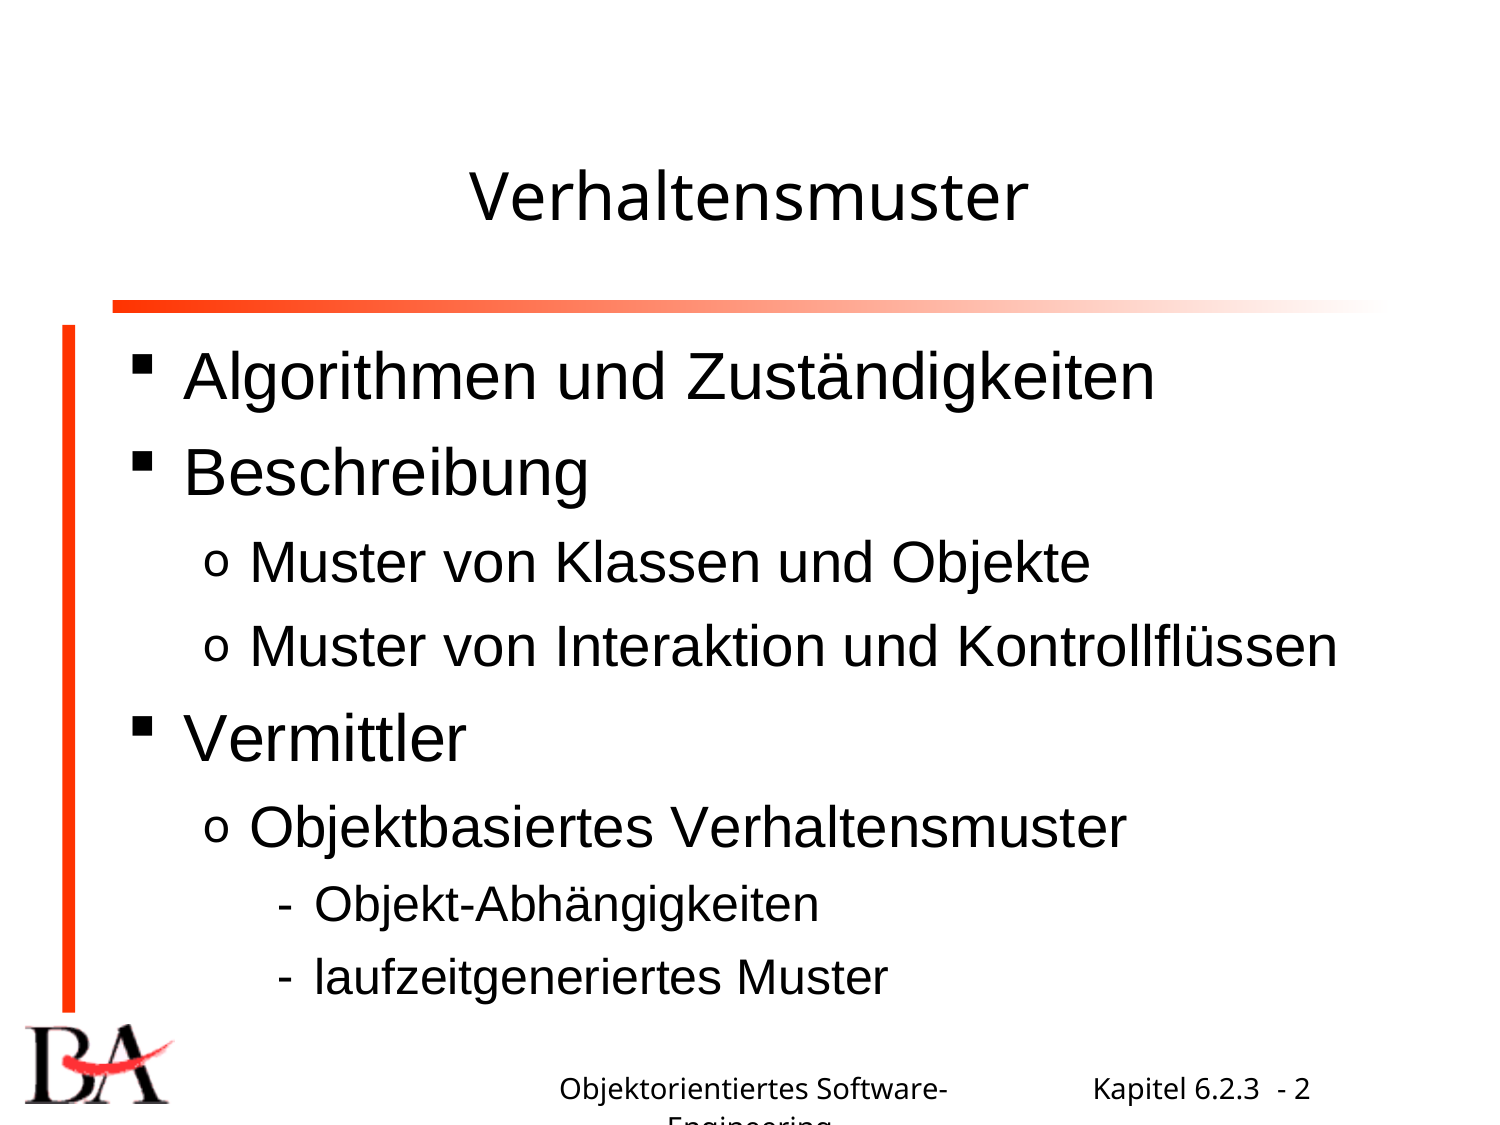

# Verhaltensmuster
Algorithmen und Zuständigkeiten
Beschreibung
Muster von Klassen und Objekte
Muster von Interaktion und Kontrollflüssen
Vermittler
Objektbasiertes Verhaltensmuster
Objekt-Abhängigkeiten
laufzeitgeneriertes Muster
2